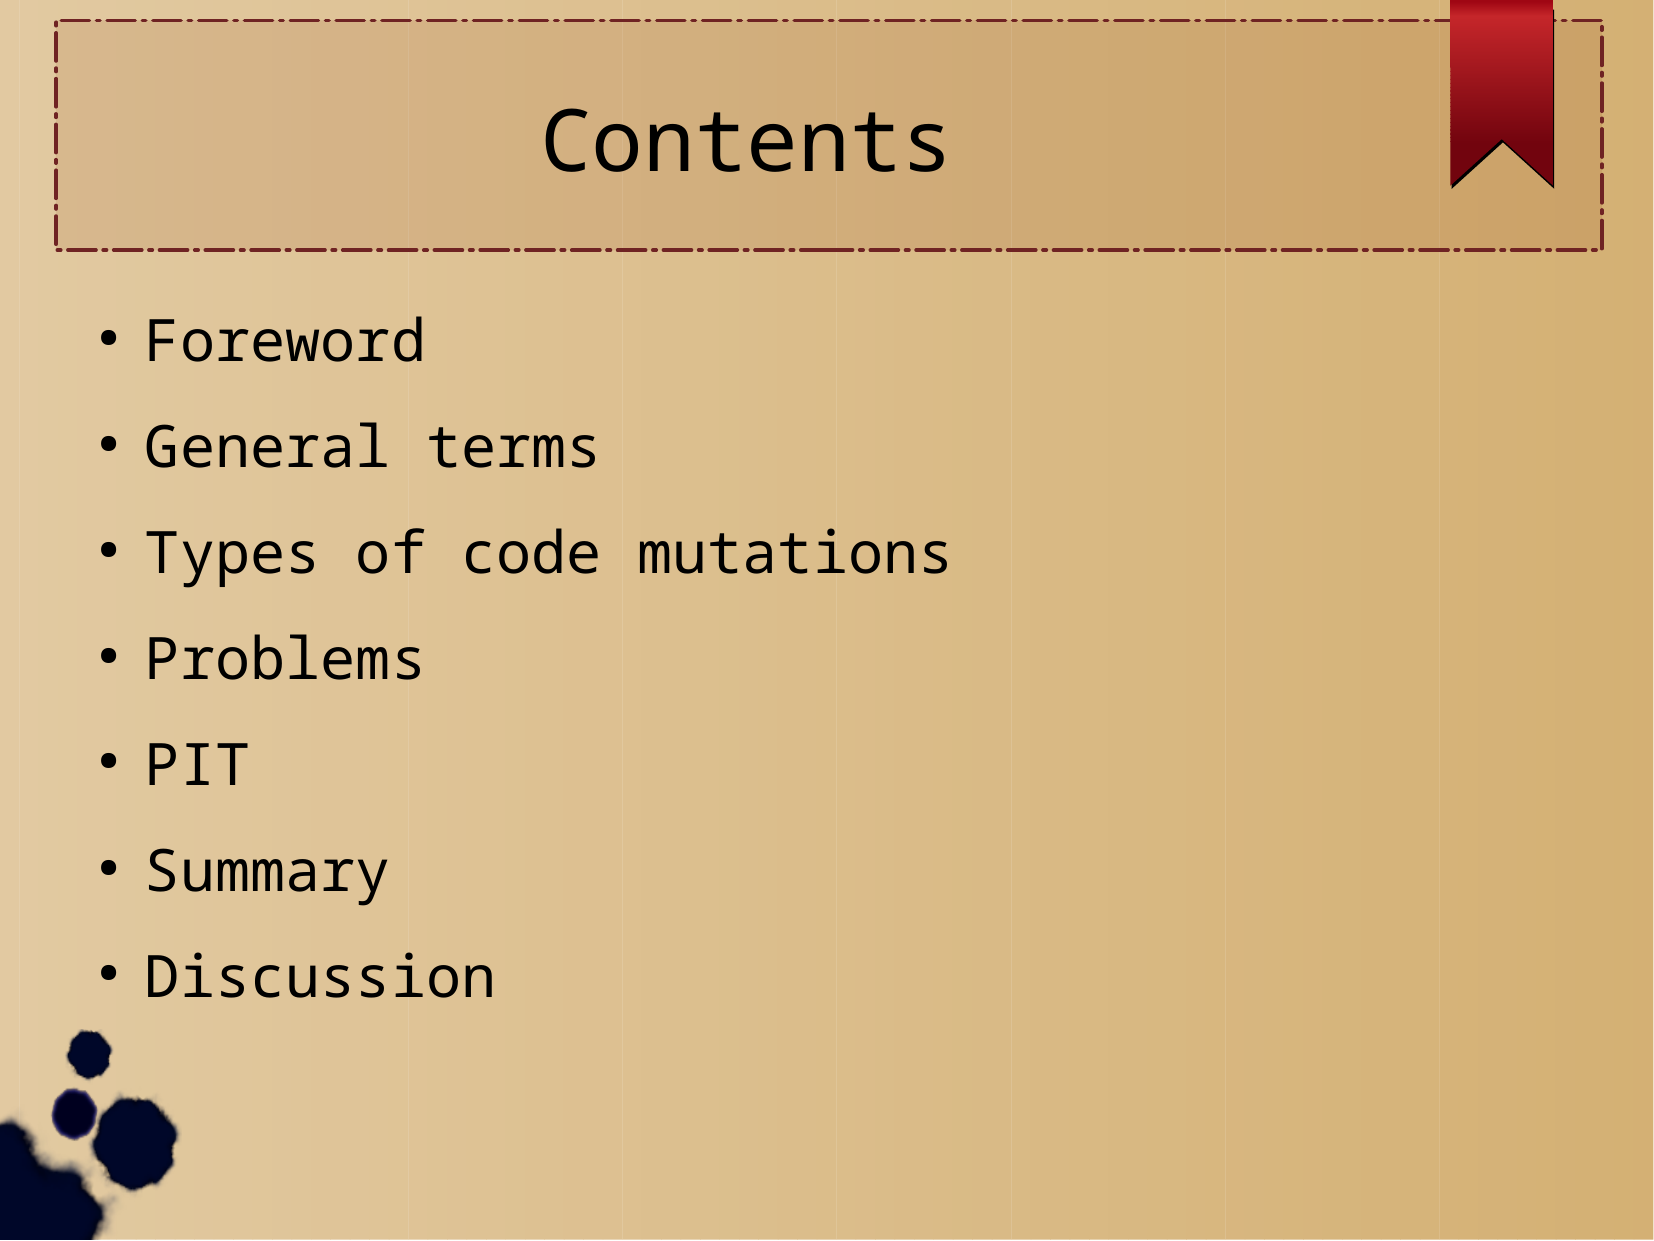

# Contents
Foreword
General terms
Types of code mutations
Problems
PIT
Summary
Discussion